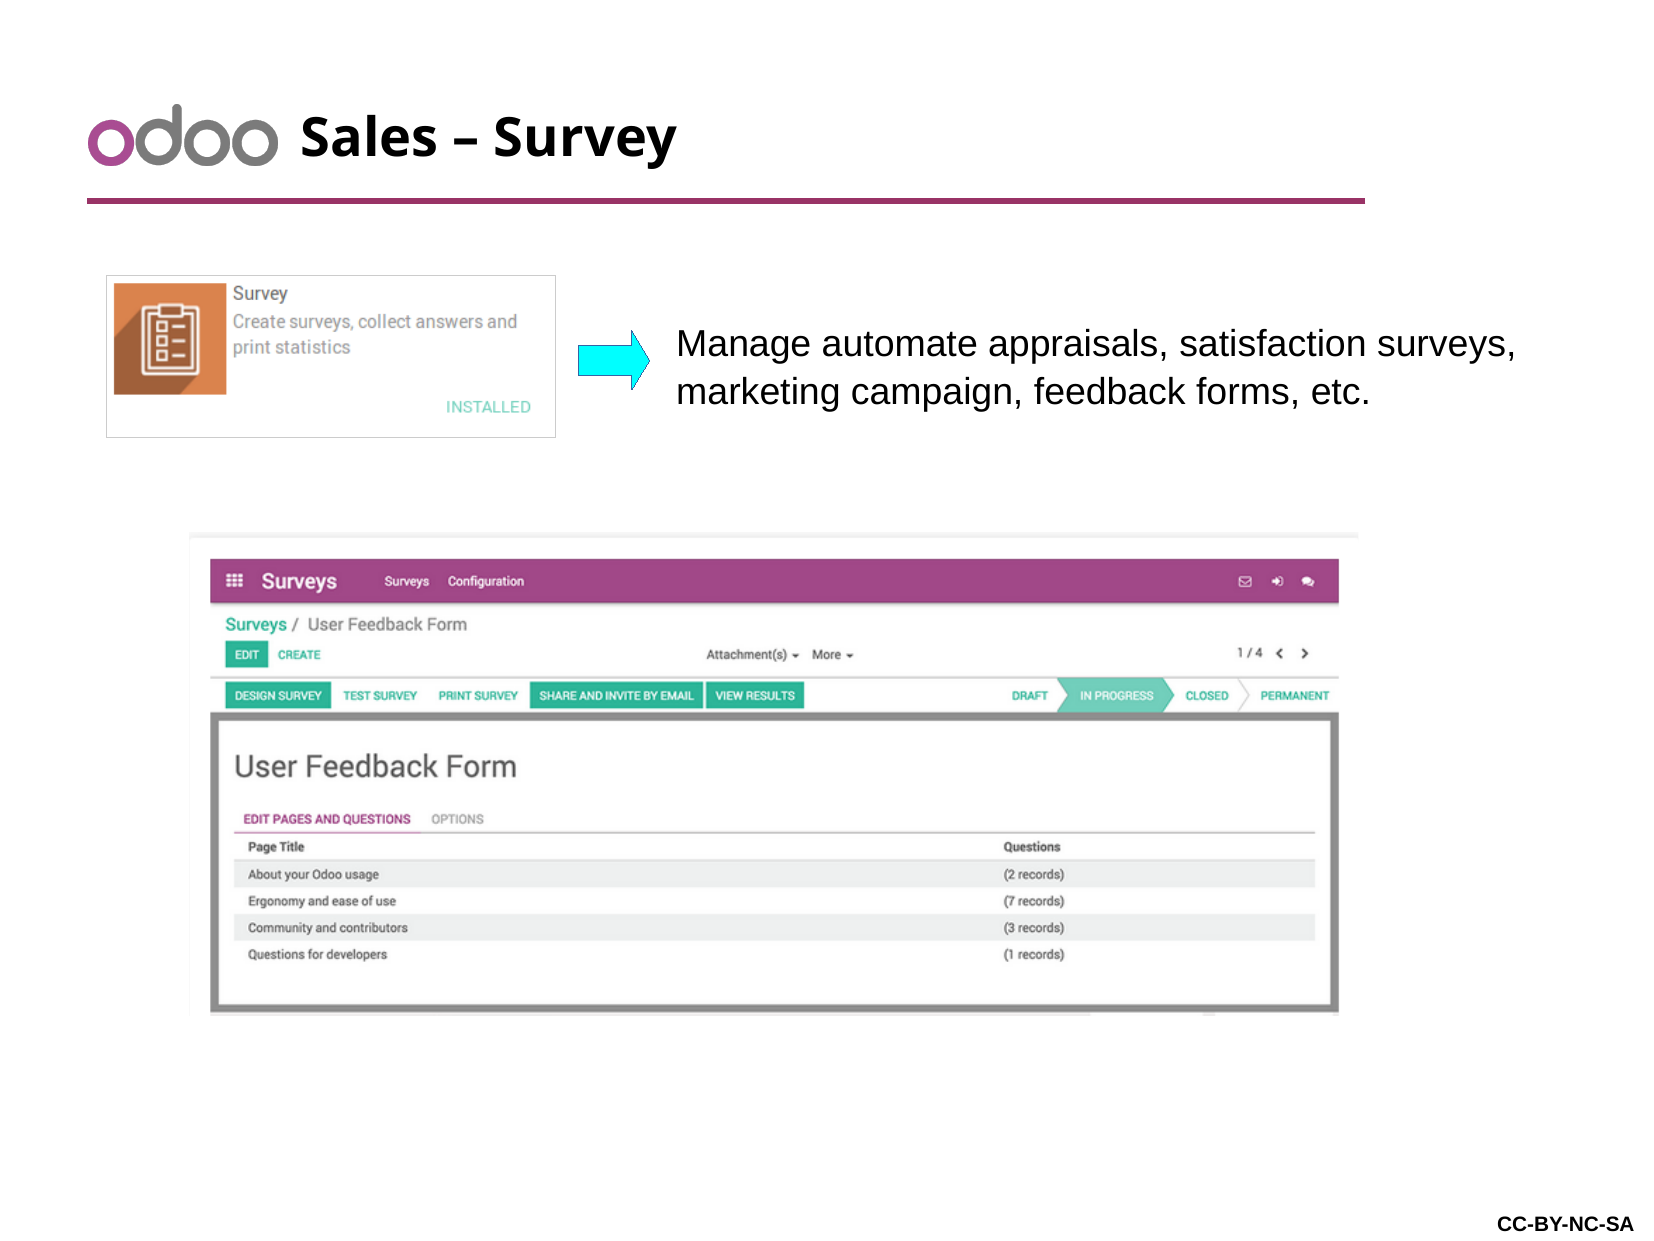

# Sales – Survey
Manage automate appraisals, satisfaction surveys, marketing campaign, feedback forms, etc.
CC-BY-NC-SA